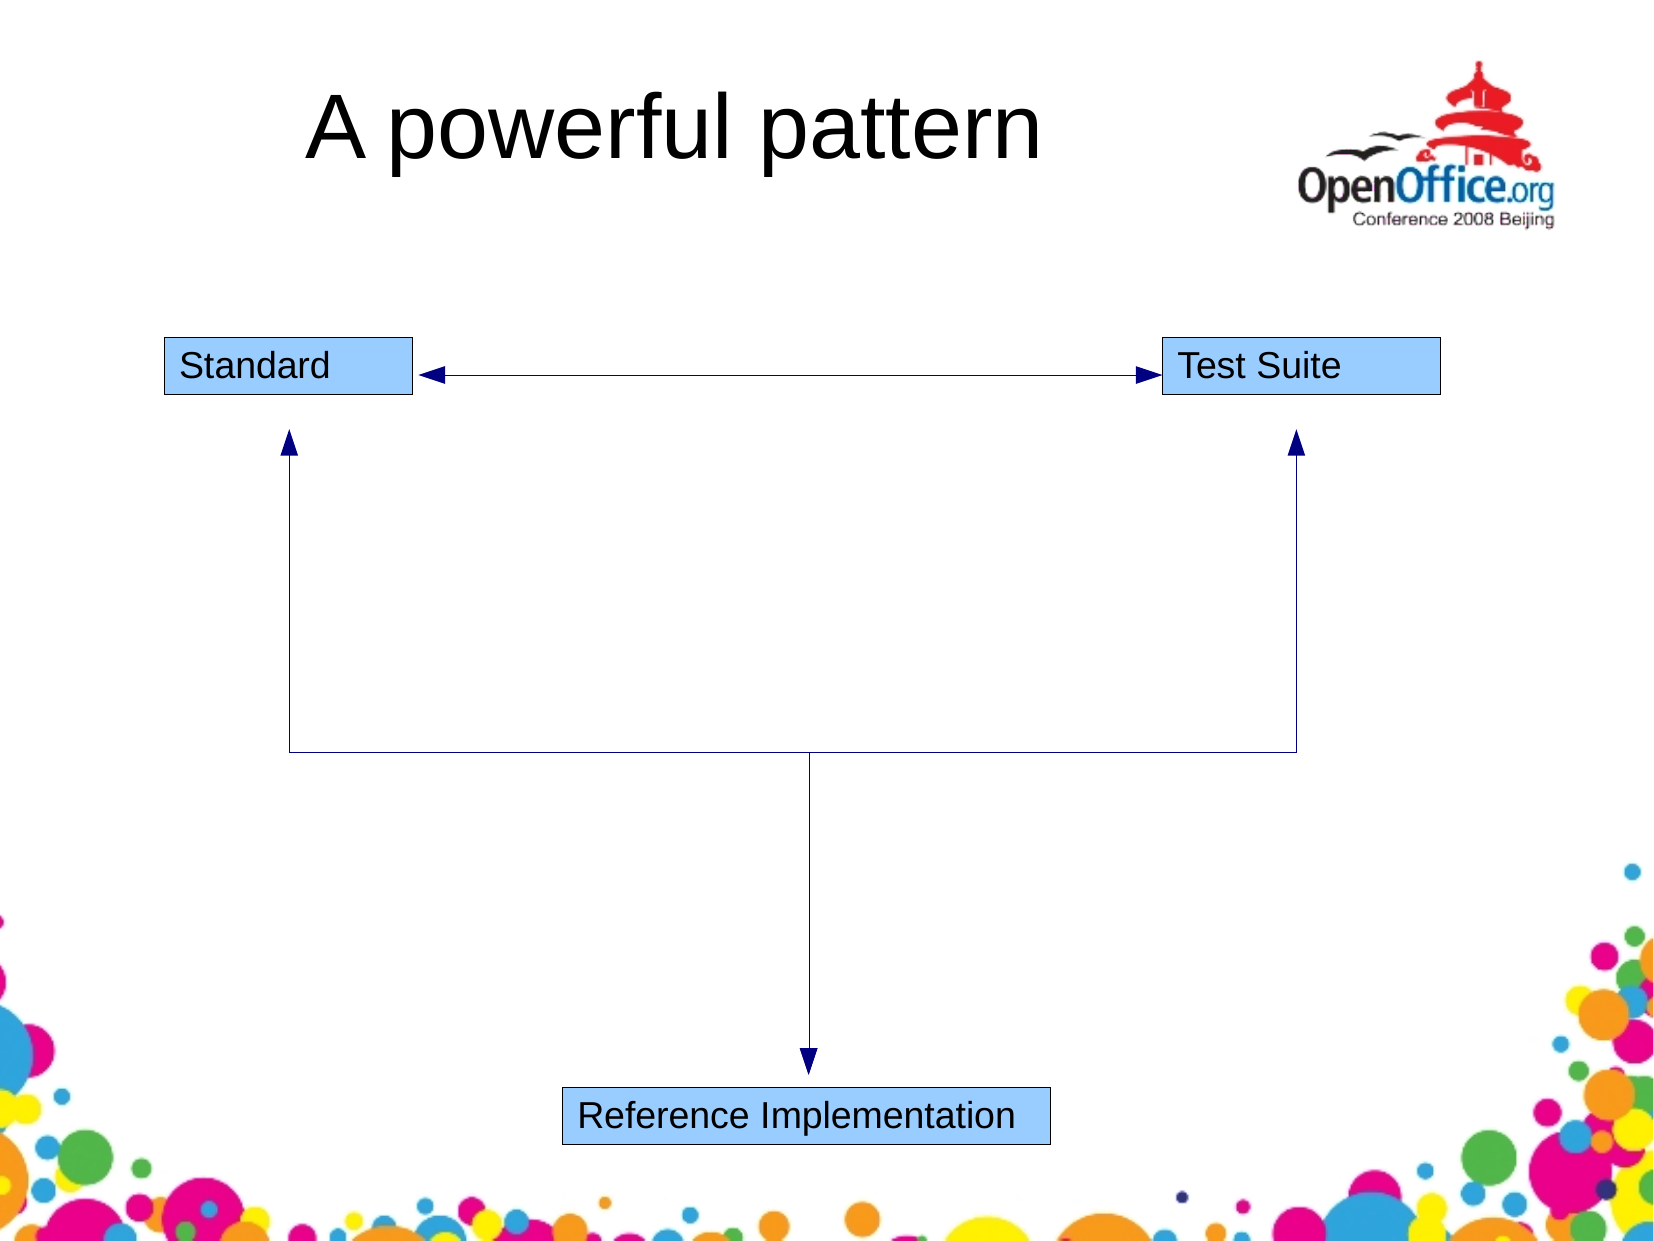

# A powerful pattern
Standard
Test Suite
Reference Implementation